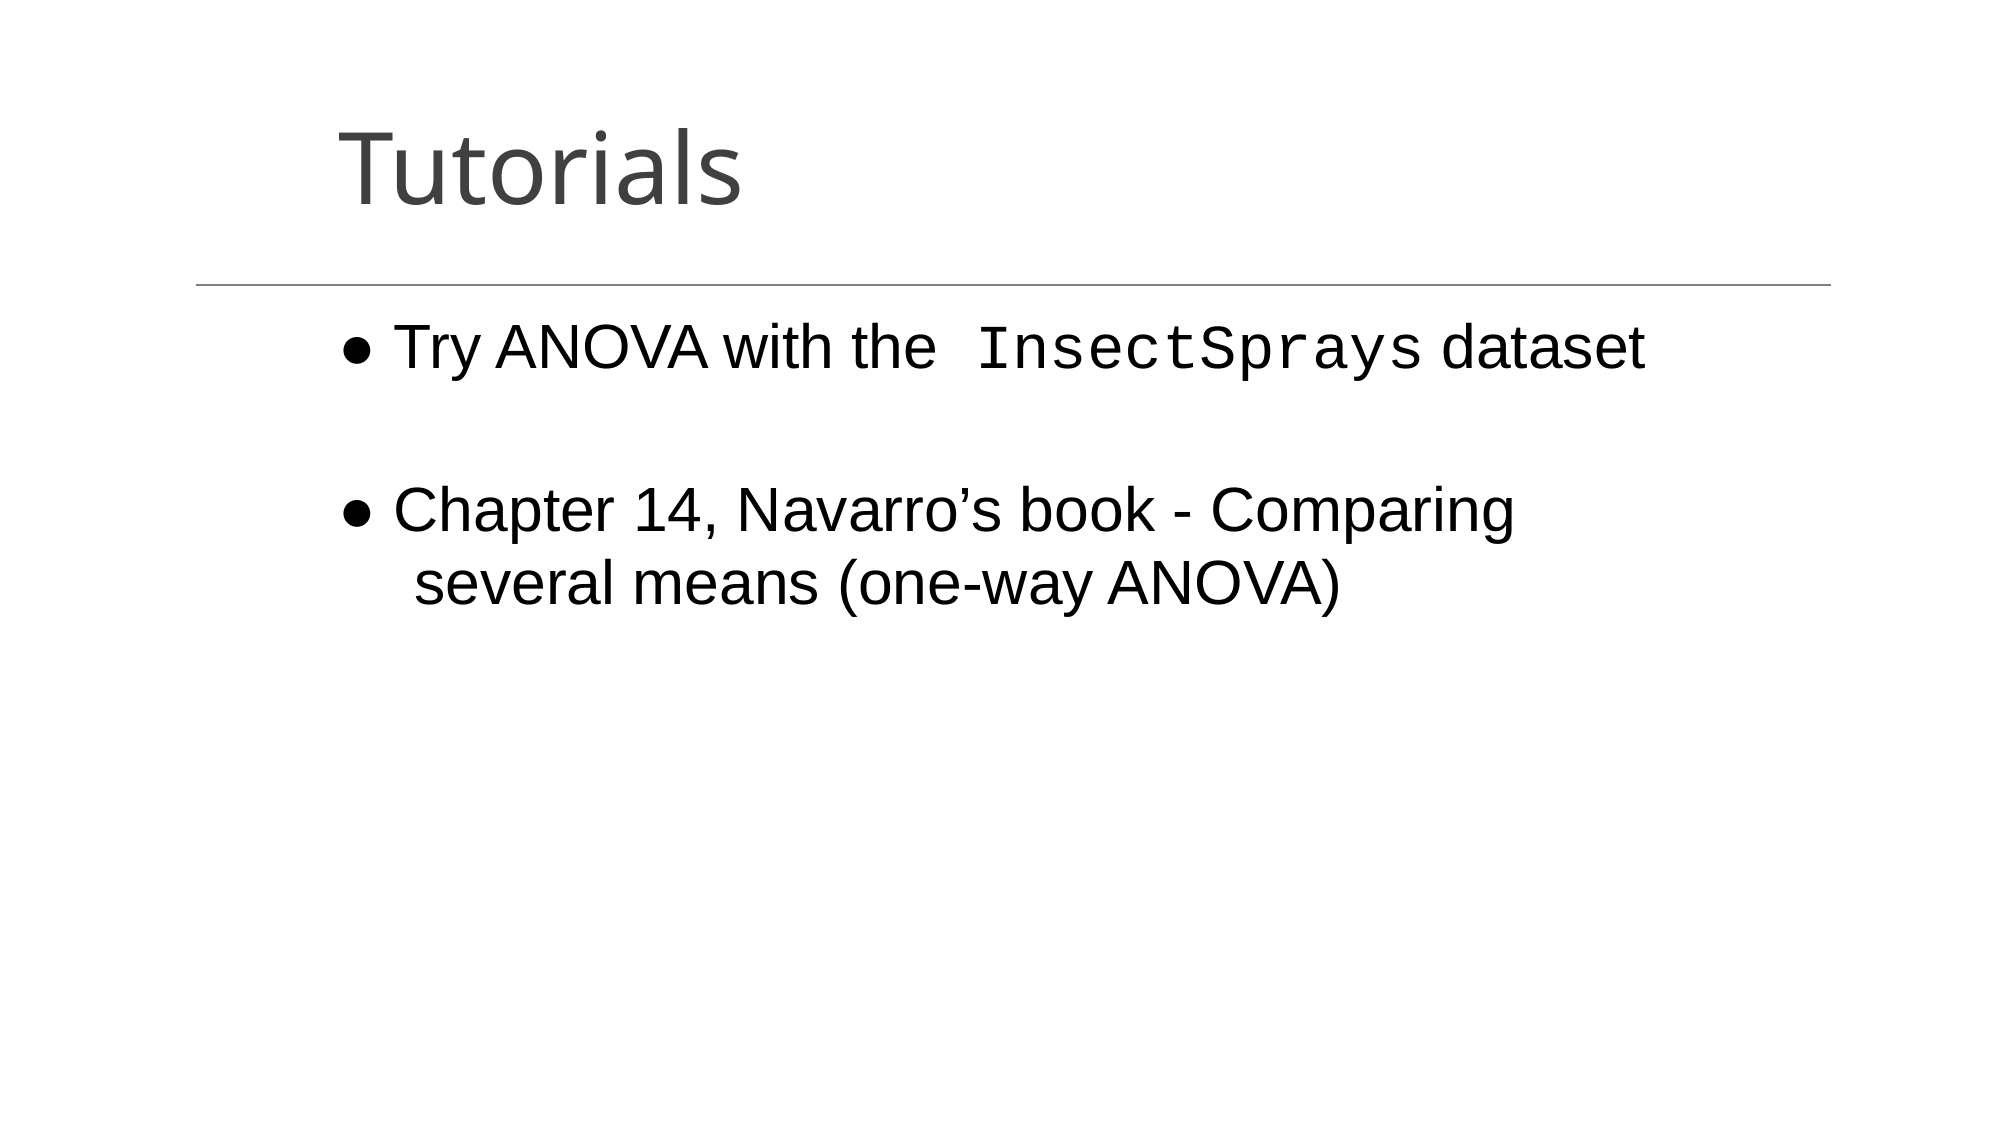

Tutorials
● Try ANOVA with the
dataset
InsectSprays
● Chapter 14, Navarro’s book - Comparing
several means (one-way ANOVA)